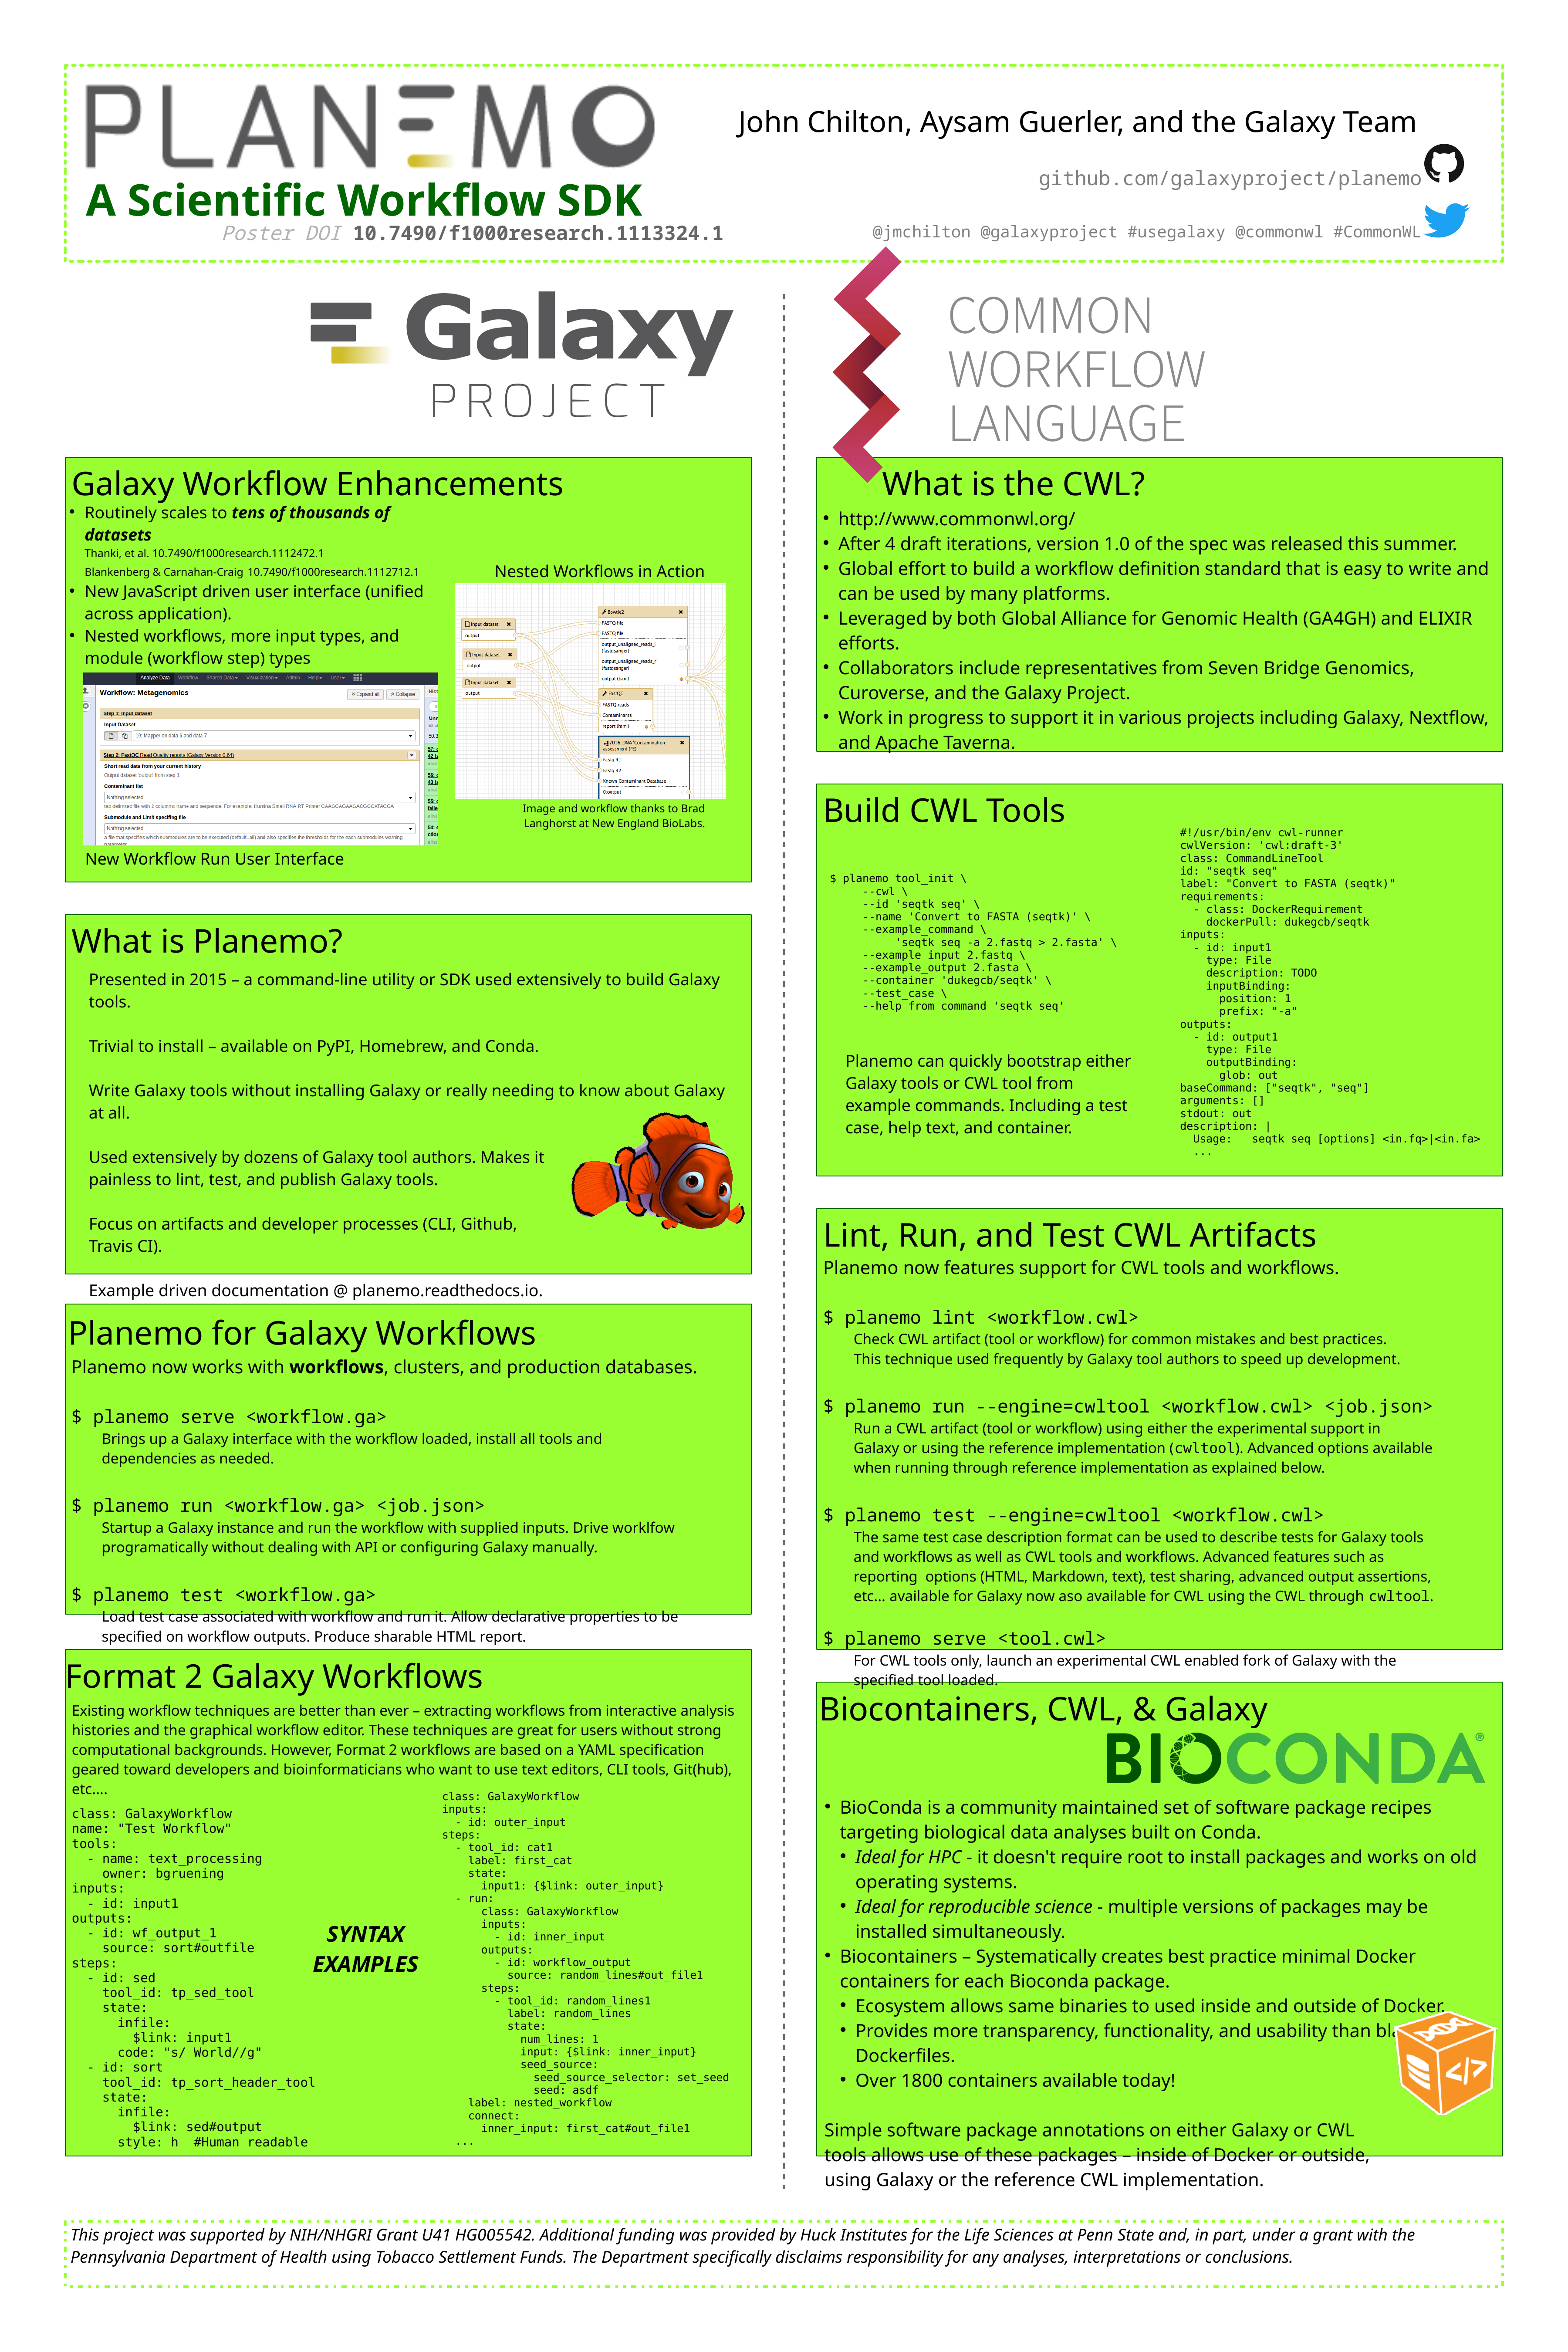

John Chilton, Aysam Guerler, and the Galaxy Team
github.com/galaxyproject/planemo
A Scientific Workflow SDK
 Poster DOI 10.7490/f1000research.1113324.1
@jmchilton @galaxyproject #usegalaxy @commonwl #CommonWL
Galaxy Workflow Enhancements
 What is the CWL?
Routinely scales to tens of thousands of datasets
Thanki, et al. 10.7490/f1000research.1112472.1
Blankenberg & Carnahan-Craig 10.7490/f1000research.1112712.1
New JavaScript driven user interface (unified across application).
Nested workflows, more input types, and module (workflow step) types
http://www.commonwl.org/
After 4 draft iterations, version 1.0 of the spec was released this summer.
Global effort to build a workflow definition standard that is easy to write and can be used by many platforms.
Leveraged by both Global Alliance for Genomic Health (GA4GH) and ELIXIR efforts.
Collaborators include representatives from Seven Bridge Genomics, Curoverse, and the Galaxy Project.
Work in progress to support it in various projects including Galaxy, Nextflow, and Apache Taverna.
Nested Workflows in Action
Build CWL Tools
Image and workflow thanks to Brad
Langhorst at New England BioLabs.
#!/usr/bin/env cwl-runner
cwlVersion: 'cwl:draft-3'
class: CommandLineTool
id: "seqtk_seq"
label: "Convert to FASTA (seqtk)"
requirements:
 - class: DockerRequirement
 dockerPull: dukegcb/seqtk
inputs:
 - id: input1
 type: File
 description: TODO
 inputBinding:
 position: 1
 prefix: "-a"
outputs:
 - id: output1
 type: File
 outputBinding:
 glob: out
baseCommand: ["seqtk", "seq"]
arguments: []
stdout: out
description: |
 Usage: seqtk seq [options] <in.fq>|<in.fa>
 ...
New Workflow Run User Interface
$ planemo tool_init \
	--cwl \
	--id 'seqtk_seq' \
	--name 'Convert to FASTA (seqtk)' \
	--example_command \
		'seqtk seq -a 2.fastq > 2.fasta' \
	--example_input 2.fastq \
	--example_output 2.fasta \
	--container 'dukegcb/seqtk' \
	--test_case \
	--help_from_command 'seqtk seq'
What is Planemo?
Presented in 2015 – a command-line utility or SDK used extensively to build Galaxy tools.
Trivial to install – available on PyPI, Homebrew, and Conda.
Write Galaxy tools without installing Galaxy or really needing to know about Galaxy at all.
Used extensively by dozens of Galaxy tool authors. Makes it
painless to lint, test, and publish Galaxy tools.
Focus on artifacts and developer processes (CLI, Github,
Travis CI).
Example driven documentation @ planemo.readthedocs.io.
Planemo can quickly bootstrap either Galaxy tools or CWL tool from example commands. Including a test case, help text, and container.
Lint, Run, and Test CWL Artifacts
Planemo now features support for CWL tools and workflows.
$ planemo lint <workflow.cwl>
 Check CWL artifact (tool or workflow) for common mistakes and best practices.
 This technique used frequently by Galaxy tool authors to speed up development.
$ planemo run --engine=cwltool <workflow.cwl> <job.json>
 Run a CWL artifact (tool or workflow) using either the experimental support in
 Galaxy or using the reference implementation (cwltool). Advanced options available
 when running through reference implementation as explained below.
$ planemo test --engine=cwltool <workflow.cwl>
 The same test case description format can be used to describe tests for Galaxy tools
 and workflows as well as CWL tools and workflows. Advanced features such as
 reporting options (HTML, Markdown, text), test sharing, advanced output assertions,
 etc... available for Galaxy now aso available for CWL using the CWL through cwltool.
$ planemo serve <tool.cwl>
 For CWL tools only, launch an experimental CWL enabled fork of Galaxy with the
 specified tool loaded.
Planemo for Galaxy Workflows
Planemo now works with workflows, clusters, and production databases.
$ planemo serve <workflow.ga>
 Brings up a Galaxy interface with the workflow loaded, install all tools and
 dependencies as needed.
$ planemo run <workflow.ga> <job.json>
 Startup a Galaxy instance and run the workflow with supplied inputs. Drive worklfow
 programatically without dealing with API or configuring Galaxy manually.
$ planemo test <workflow.ga>
 Load test case associated with workflow and run it. Allow declarative properties to be
 specified on workflow outputs. Produce sharable HTML report.
Format 2 Galaxy Workflows
Biocontainers, CWL, & Galaxy
Existing workflow techniques are better than ever – extracting workflows from interactive analysis histories and the graphical workflow editor. These techniques are great for users without strong computational backgrounds. However, Format 2 workflows are based on a YAML specification geared toward developers and bioinformaticians who want to use text editors, CLI tools, Git(hub), etc....
class: GalaxyWorkflow
inputs:
 - id: outer_input
steps:
 - tool_id: cat1
 label: first_cat
 state:
 input1: {$link: outer_input}
 - run:
 class: GalaxyWorkflow
 inputs:
 - id: inner_input
 outputs:
 - id: workflow_output
 source: random_lines#out_file1
 steps:
 - tool_id: random_lines1
 label: random_lines
 state:
 num_lines: 1
 input: {$link: inner_input}
 seed_source:
 seed_source_selector: set_seed
 seed: asdf
 label: nested_workflow
 connect:
 inner_input: first_cat#out_file1
 ...
BioConda is a community maintained set of software package recipes targeting biological data analyses built on Conda.
Ideal for HPC - it doesn't require root to install packages and works on old operating systems.
Ideal for reproducible science - multiple versions of packages may be installed simultaneously.
Biocontainers – Systematically creates best practice minimal Docker containers for each Bioconda package.
Ecosystem allows same binaries to used inside and outside of Docker.
Provides more transparency, functionality, and usability than black box Dockerfiles.
Over 1800 containers available today!
Simple software package annotations on either Galaxy or CWL
tools allows use of these packages – inside of Docker or outside,
using Galaxy or the reference CWL implementation.
class: GalaxyWorkflow
name: "Test Workflow"
tools:
 - name: text_processing
 owner: bgruening
inputs:
 - id: input1
outputs:
 - id: wf_output_1
 source: sort#outfile
steps:
 - id: sed
 tool_id: tp_sed_tool
 state:
 infile:
 $link: input1
 code: "s/ World//g"
 - id: sort
 tool_id: tp_sort_header_tool
 state:
 infile:
 $link: sed#output
 style: h #Human readable
SYNTAX
EXAMPLES
This project was supported by NIH/NHGRI Grant U41 HG005542. Additional funding was provided by Huck Institutes for the Life Sciences at Penn State and, in part, under a grant with the Pennsylvania Department of Health using Tobacco Settlement Funds. The Department specifically disclaims responsibility for any analyses, interpretations or conclusions.